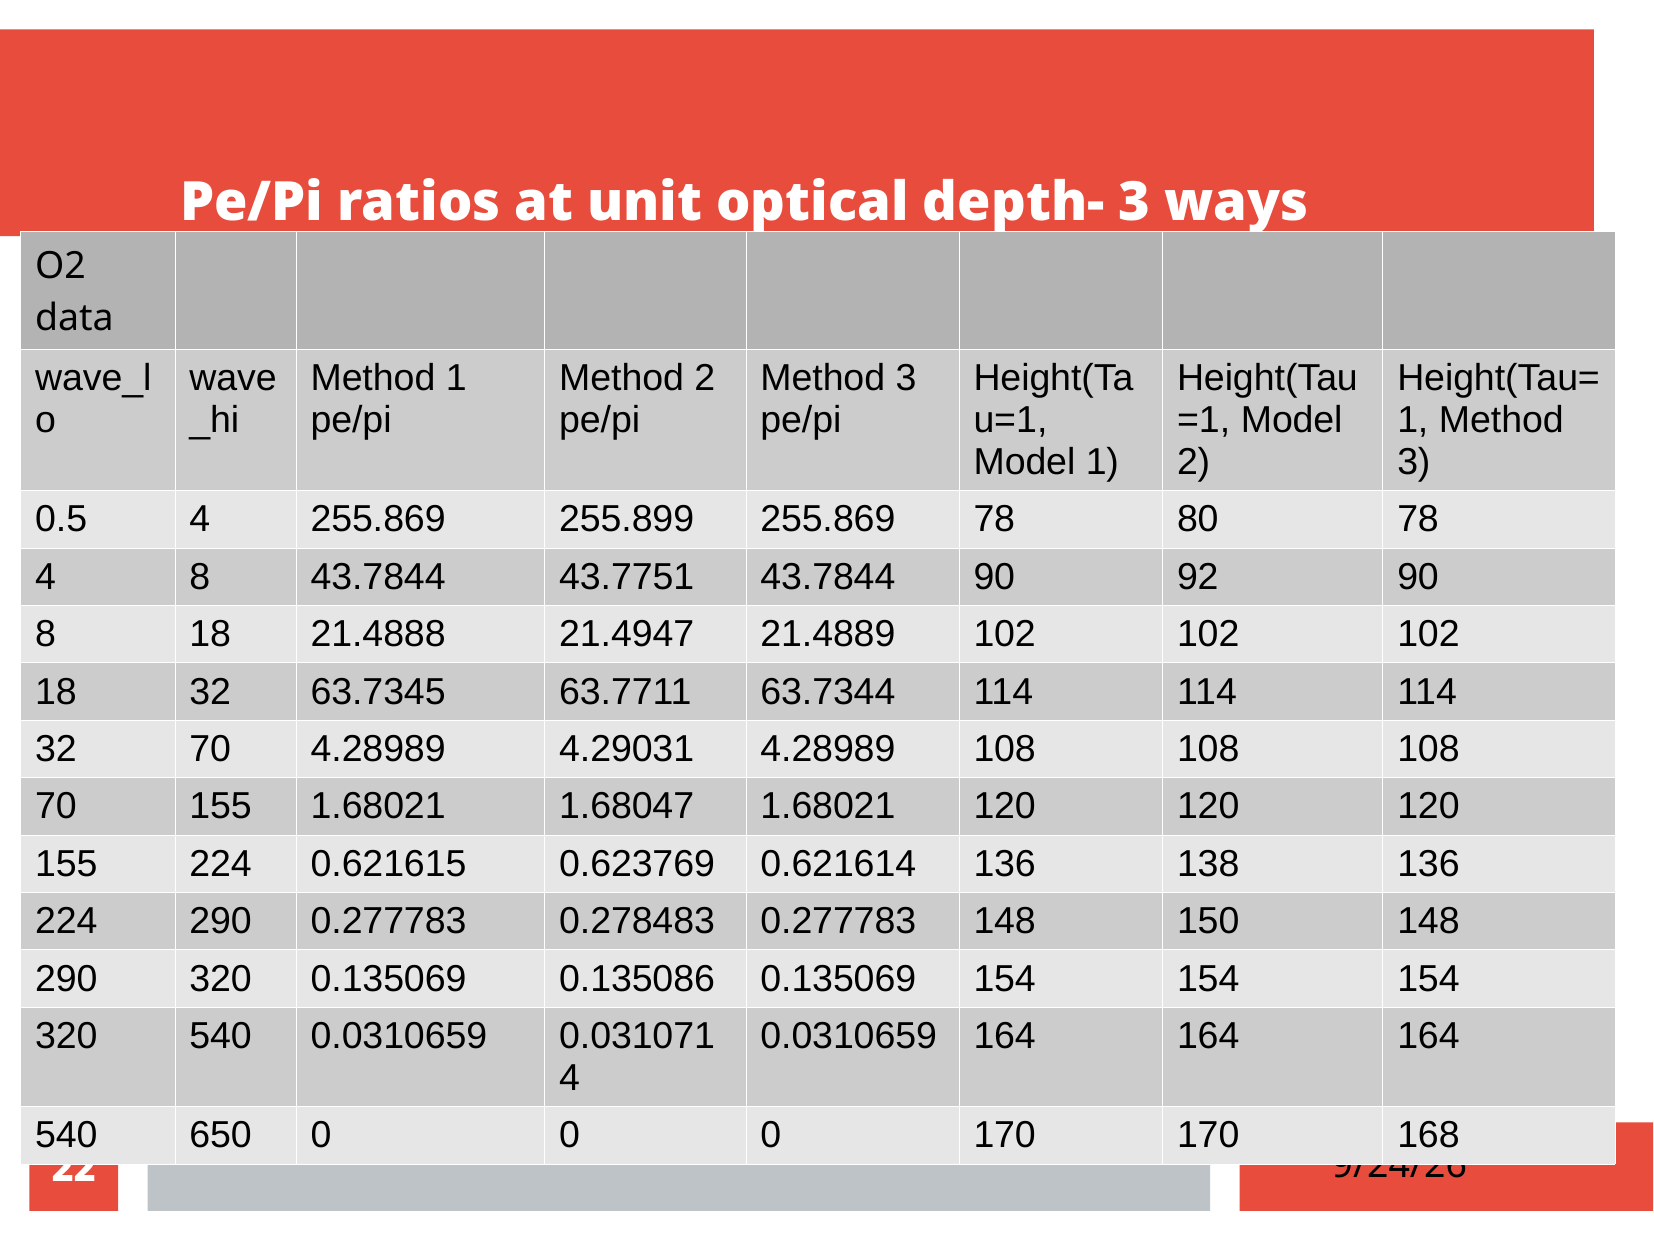

# Pe/Pi ratios at unit optical depth- 3 ways
| O2 data | | | | | | | |
| --- | --- | --- | --- | --- | --- | --- | --- |
| wave\_lo | wave\_hi | Method 1 pe/pi | Method 2 pe/pi | Method 3 pe/pi | Height(Tau=1, Model 1) | Height(Tau=1, Model 2) | Height(Tau=1, Method 3) |
| 0.5 | 4 | 255.869 | 255.899 | 255.869 | 78 | 80 | 78 |
| 4 | 8 | 43.7844 | 43.7751 | 43.7844 | 90 | 92 | 90 |
| 8 | 18 | 21.4888 | 21.4947 | 21.4889 | 102 | 102 | 102 |
| 18 | 32 | 63.7345 | 63.7711 | 63.7344 | 114 | 114 | 114 |
| 32 | 70 | 4.28989 | 4.29031 | 4.28989 | 108 | 108 | 108 |
| 70 | 155 | 1.68021 | 1.68047 | 1.68021 | 120 | 120 | 120 |
| 155 | 224 | 0.621615 | 0.623769 | 0.621614 | 136 | 138 | 136 |
| 224 | 290 | 0.277783 | 0.278483 | 0.277783 | 148 | 150 | 148 |
| 290 | 320 | 0.135069 | 0.135086 | 0.135069 | 154 | 154 | 154 |
| 320 | 540 | 0.0310659 | 0.0310714 | 0.0310659 | 164 | 164 | 164 |
| 540 | 650 | 0 | 0 | 0 | 170 | 170 | 168 |
22